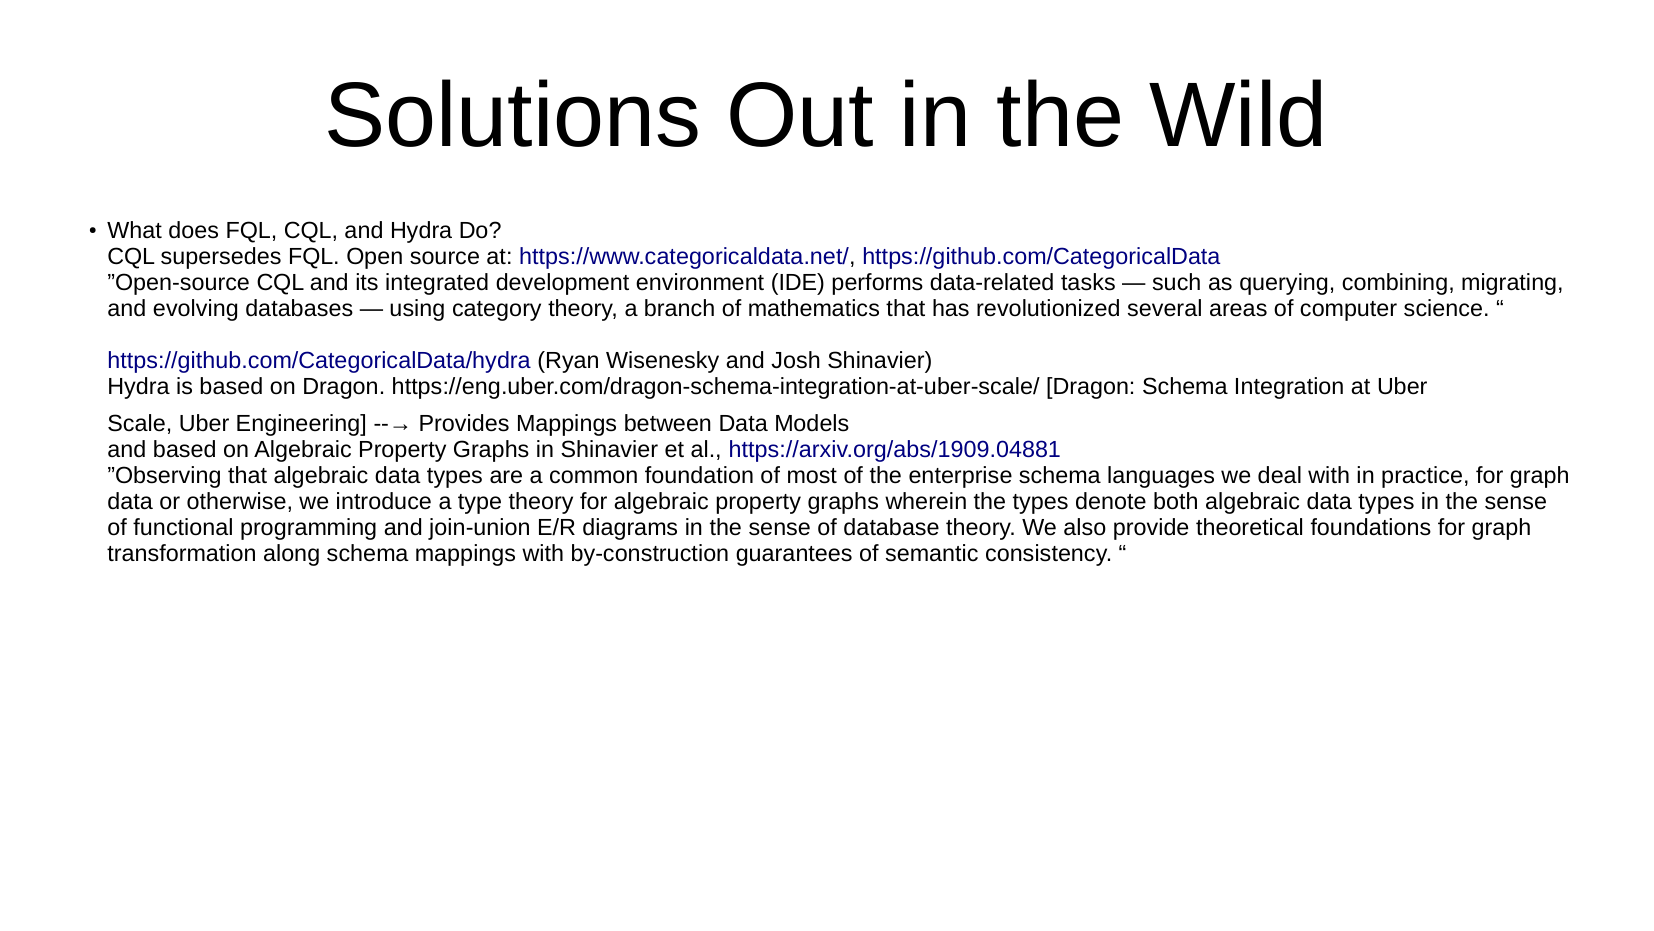

# Solutions Out in the Wild
What does FQL, CQL, and Hydra Do?
CQL supersedes FQL. Open source at: https://www.categoricaldata.net/, https://github.com/CategoricalData
”Open-source CQL and its integrated development environment (IDE) performs data-related tasks — such as querying, combining, migrating, and evolving databases — using category theory, a branch of mathematics that has revolutionized several areas of computer science. “
https://github.com/CategoricalData/hydra (Ryan Wisenesky and Josh Shinavier)
Hydra is based on Dragon. https://eng.uber.com/dragon-schema-integration-at-uber-scale/ [Dragon: Schema Integration at Uber
Scale, Uber Engineering] --→ Provides Mappings between Data Models
and based on Algebraic Property Graphs in Shinavier et al., https://arxiv.org/abs/1909.04881
”Observing that algebraic data types are a common foundation of most of the enterprise schema languages we deal with in practice, for graph data or otherwise, we introduce a type theory for algebraic property graphs wherein the types denote both algebraic data types in the sense of functional programming and join-union E/R diagrams in the sense of database theory. We also provide theoretical foundations for graph transformation along schema mappings with by-construction guarantees of semantic consistency. “